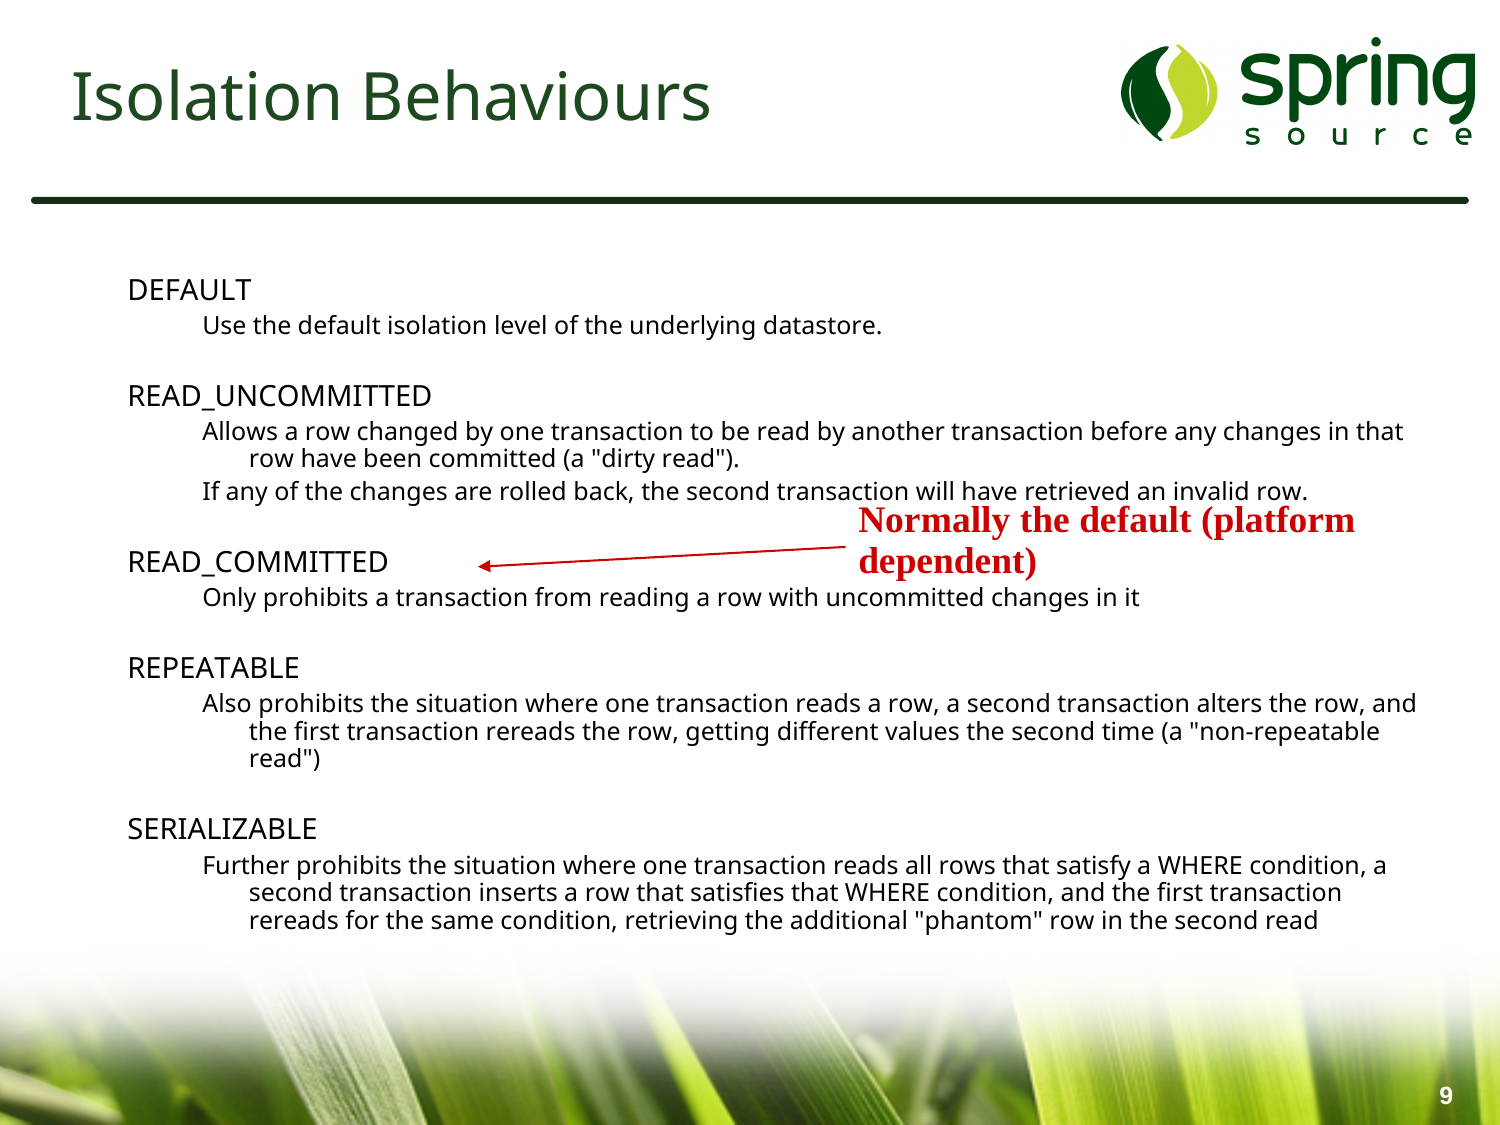

# Isolation Behaviours
DEFAULT
Use the default isolation level of the underlying datastore.
READ_UNCOMMITTED
Allows a row changed by one transaction to be read by another transaction before any changes in that row have been committed (a "dirty read").
If any of the changes are rolled back, the second transaction will have retrieved an invalid row.
READ_COMMITTED
Only prohibits a transaction from reading a row with uncommitted changes in it
REPEATABLE
Also prohibits the situation where one transaction reads a row, a second transaction alters the row, and the first transaction rereads the row, getting different values the second time (a "non-repeatable read")
SERIALIZABLE
Further prohibits the situation where one transaction reads all rows that satisfy a WHERE condition, a second transaction inserts a row that satisfies that WHERE condition, and the first transaction rereads for the same condition, retrieving the additional "phantom" row in the second read
Normally the default (platform dependent)